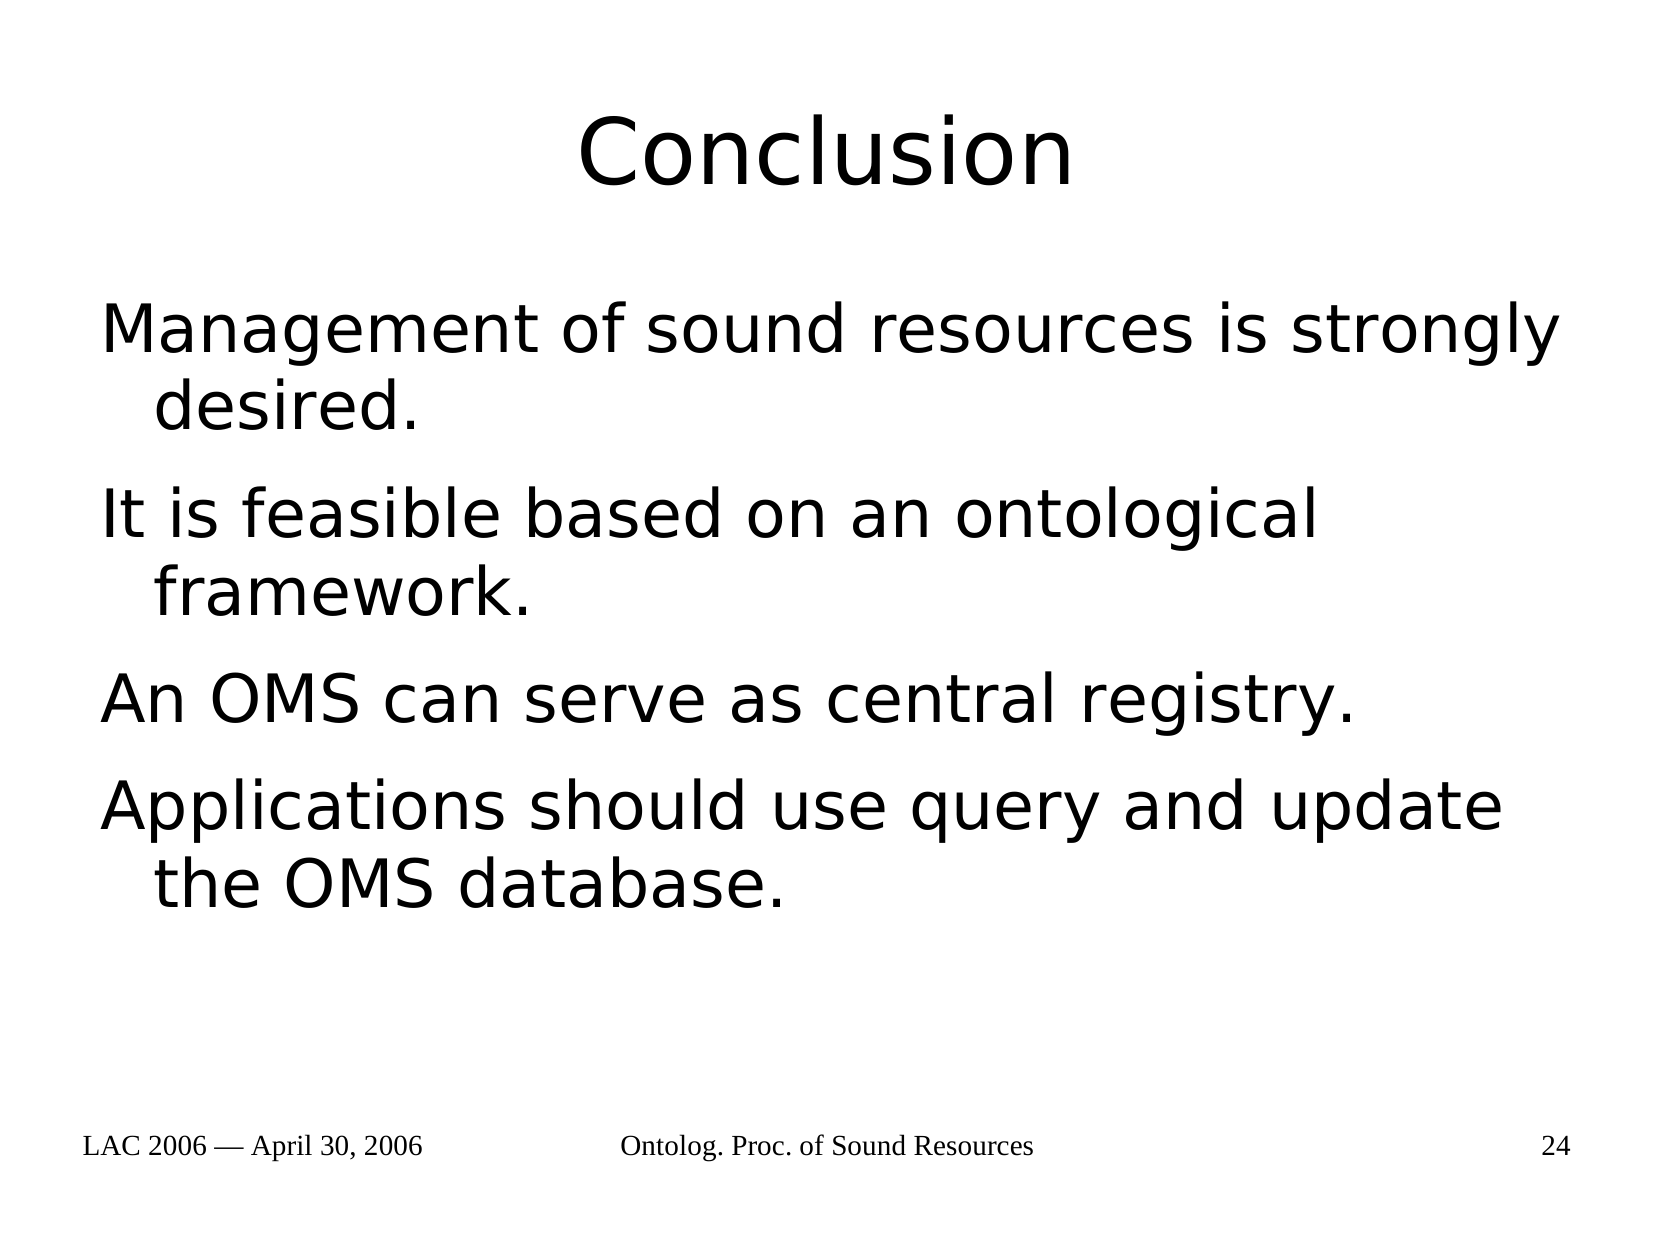

# Conclusion
Management of sound resources is strongly desired.
It is feasible based on an ontological framework.
An OMS can serve as central registry.
Applications should use query and update the OMS database.
LAC 2006 — April 30, 2006
Ontolog. Proc. of Sound Resources
24